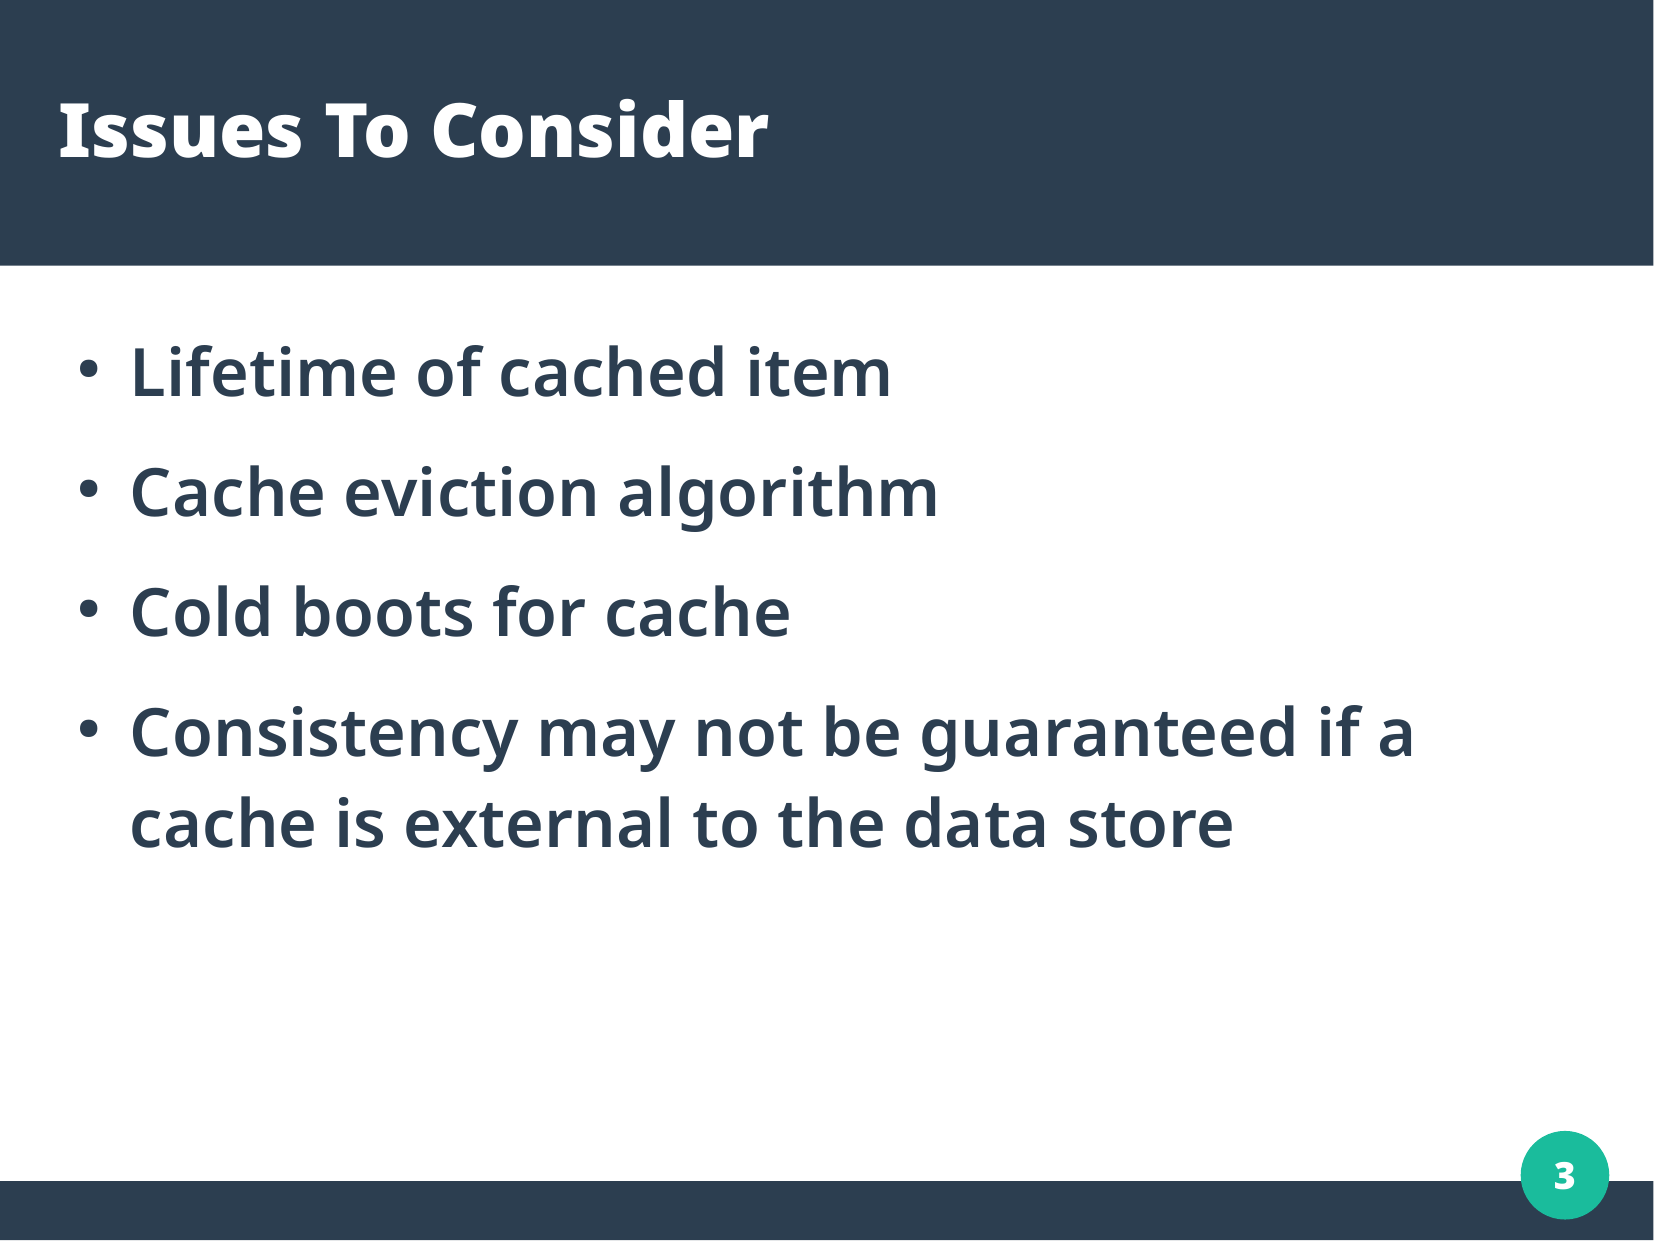

# Issues To Consider
Lifetime of cached item
Cache eviction algorithm
Cold boots for cache
Consistency may not be guaranteed if a cache is external to the data store
3